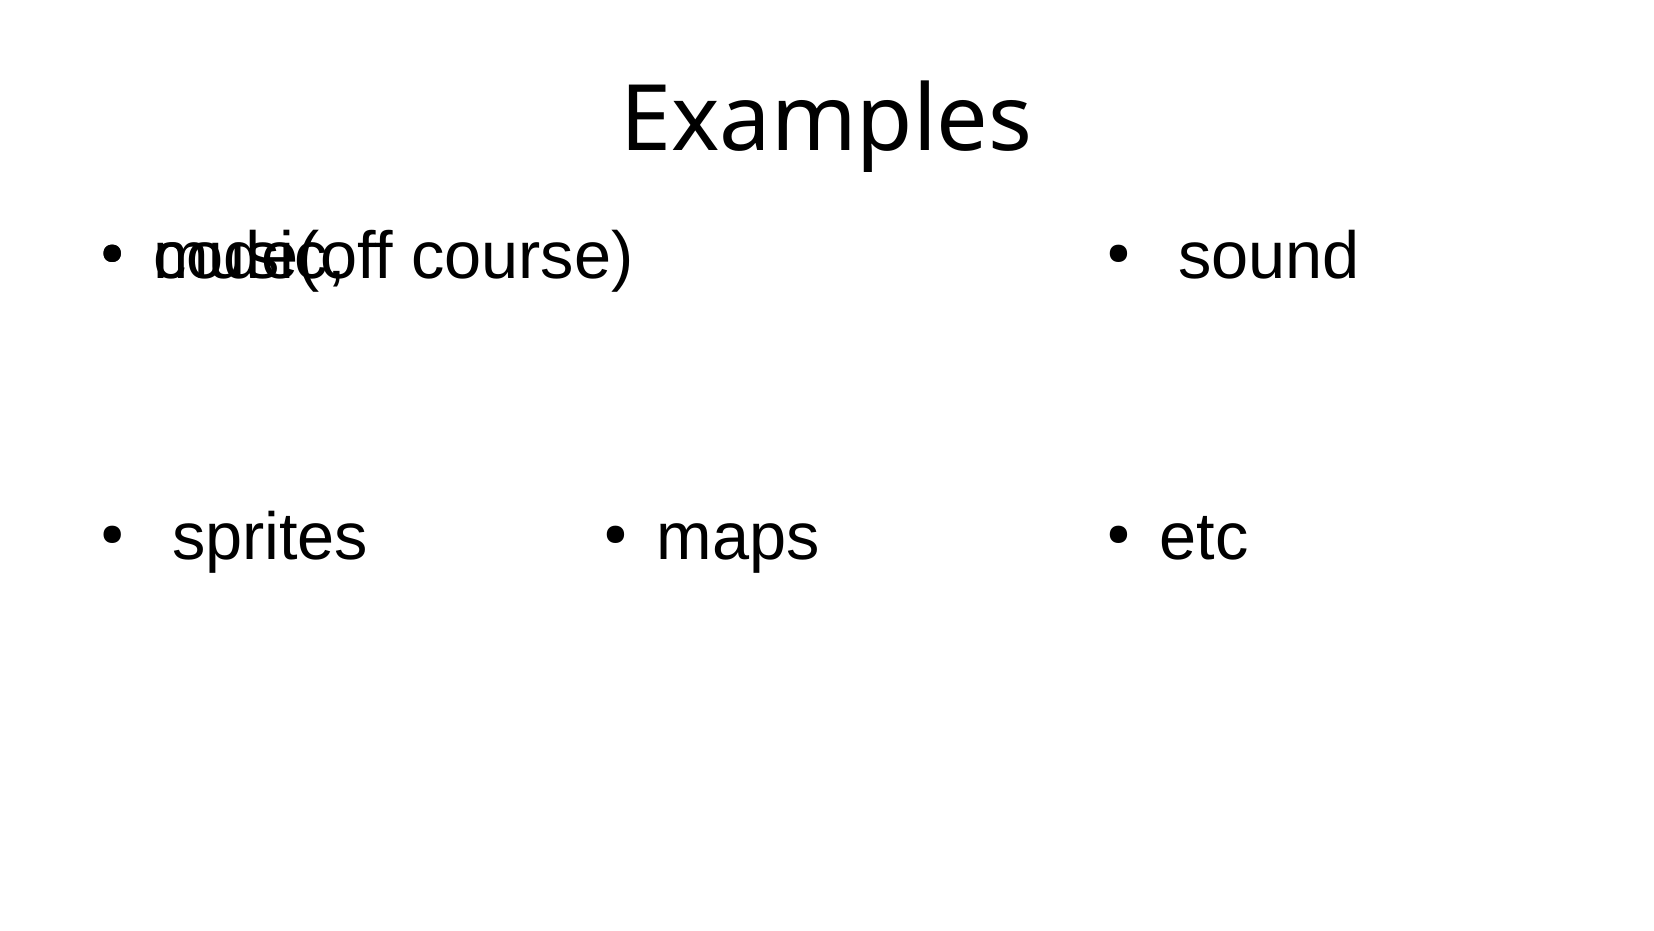

# Examples
code(off course)
music,
 sound
 sprites
maps
etc